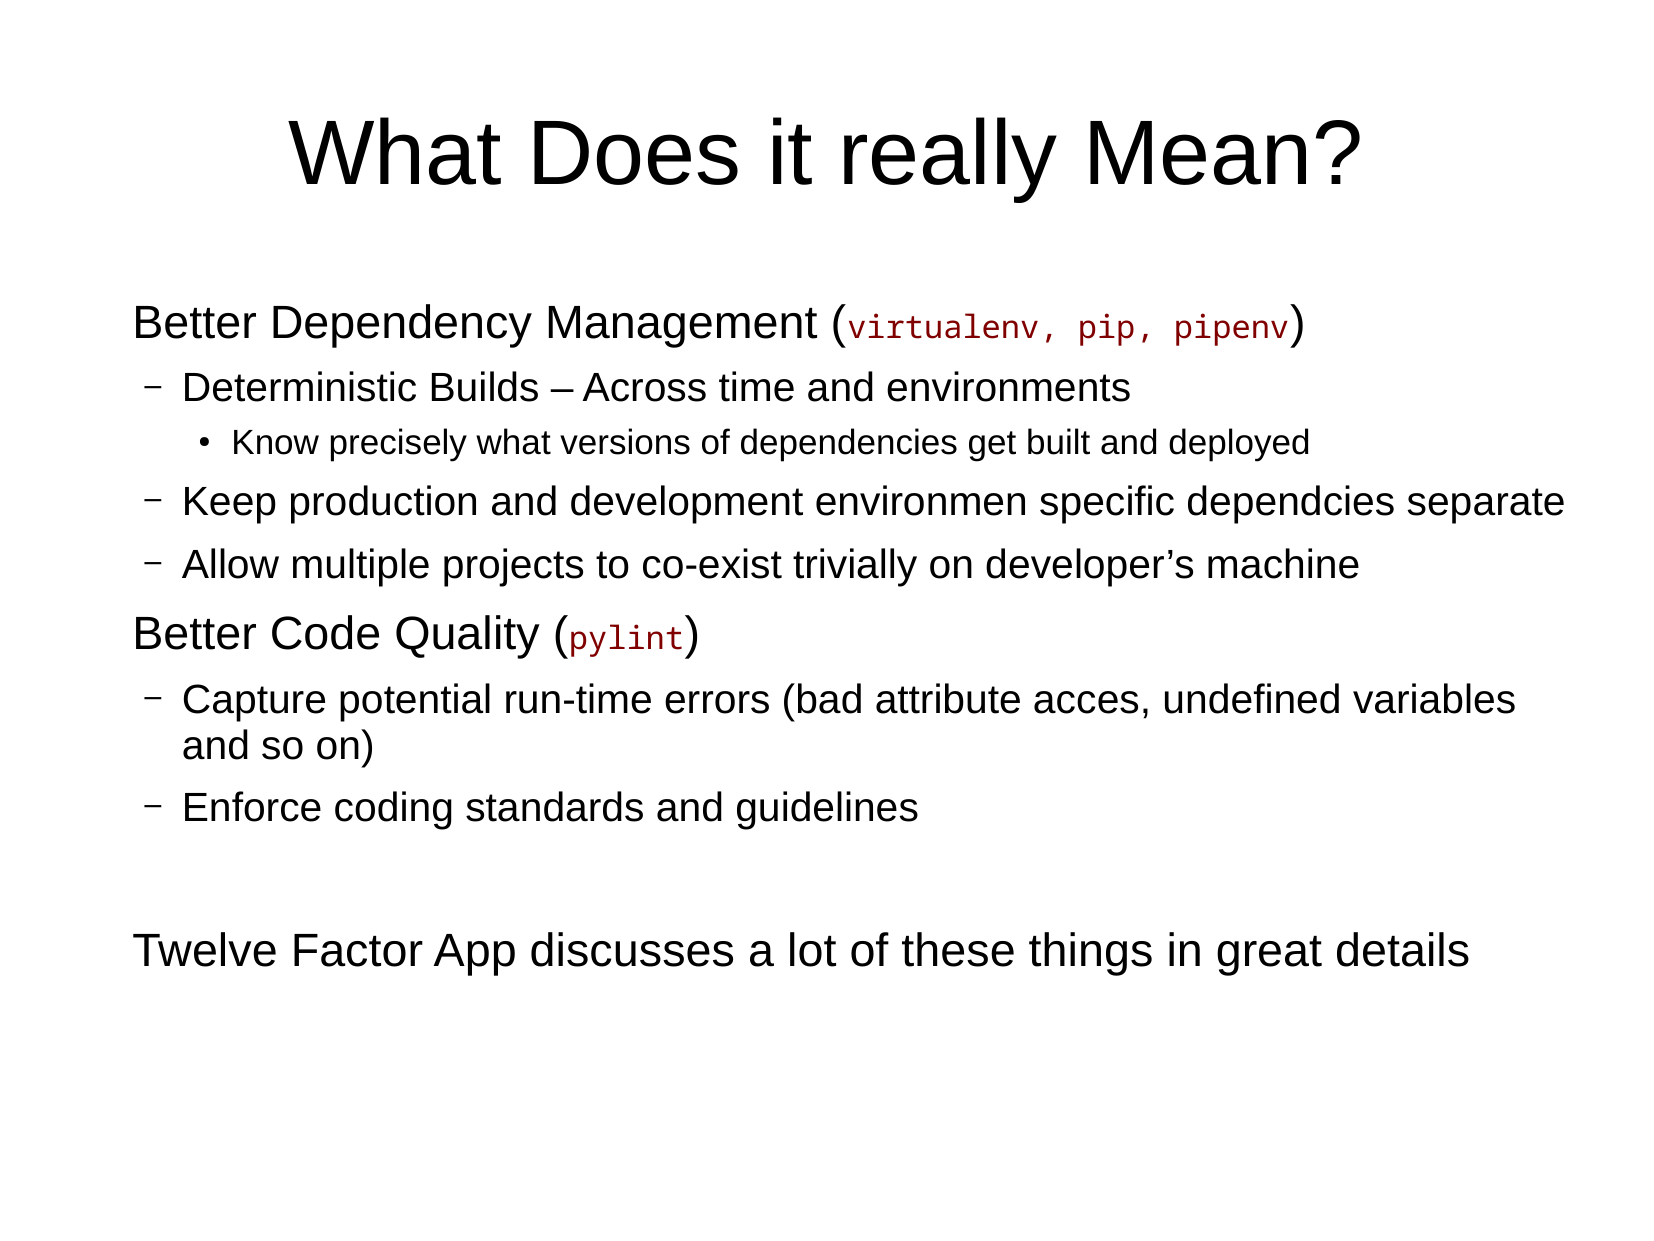

# What Does it really Mean?
Better Dependency Management (virtualenv, pip, pipenv)
Deterministic Builds – Across time and environments
Know precisely what versions of dependencies get built and deployed
Keep production and development environmen specific dependcies separate
Allow multiple projects to co-exist trivially on developer’s machine
Better Code Quality (pylint)
Capture potential run-time errors (bad attribute acces, undefined variables and so on)
Enforce coding standards and guidelines
Twelve Factor App discusses a lot of these things in great details